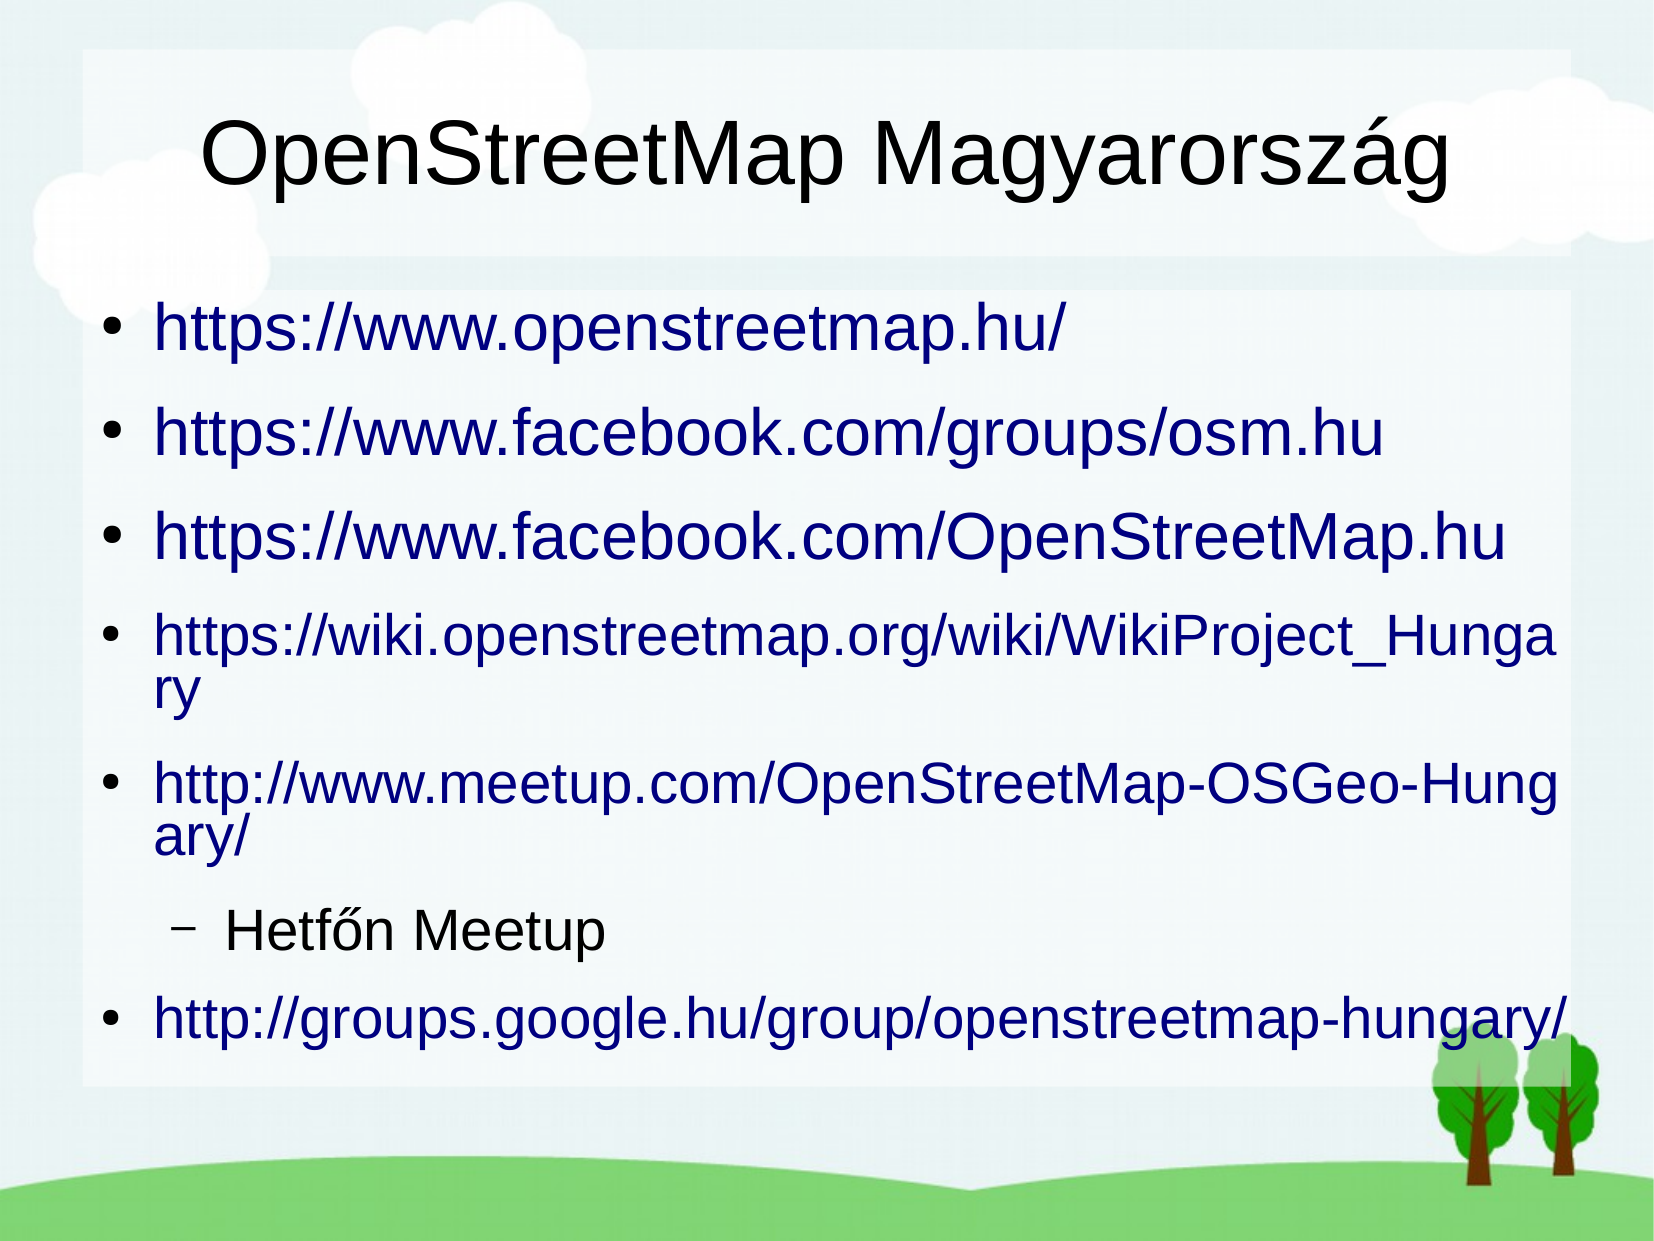

# OpenStreetMap Magyarország
https://www.openstreetmap.hu/
https://www.facebook.com/groups/osm.hu
https://www.facebook.com/OpenStreetMap.hu
https://wiki.openstreetmap.org/wiki/WikiProject_Hungary
http://www.meetup.com/OpenStreetMap-OSGeo-Hungary/
Hetfőn Meetup
http://groups.google.hu/group/openstreetmap-hungary/